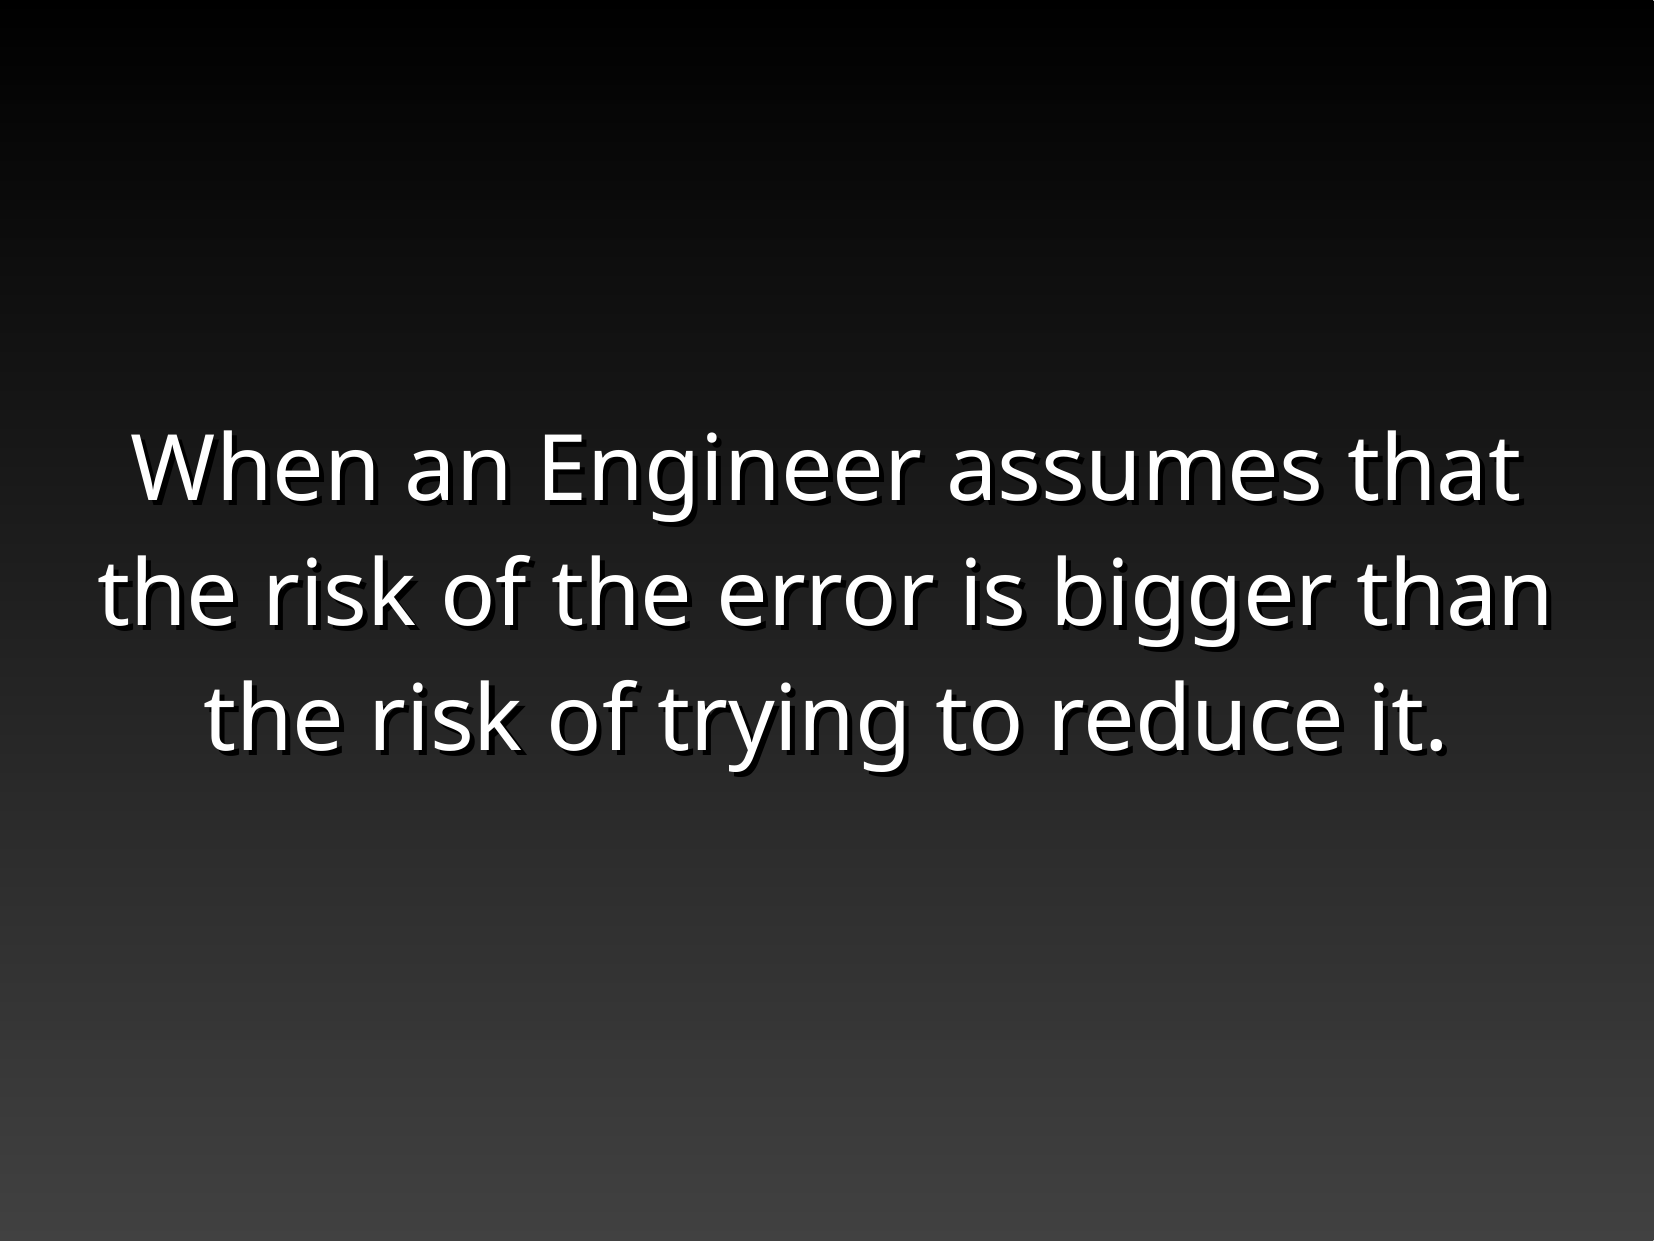

# When an Engineer assumes that the risk of the error is bigger than the risk of trying to reduce it.